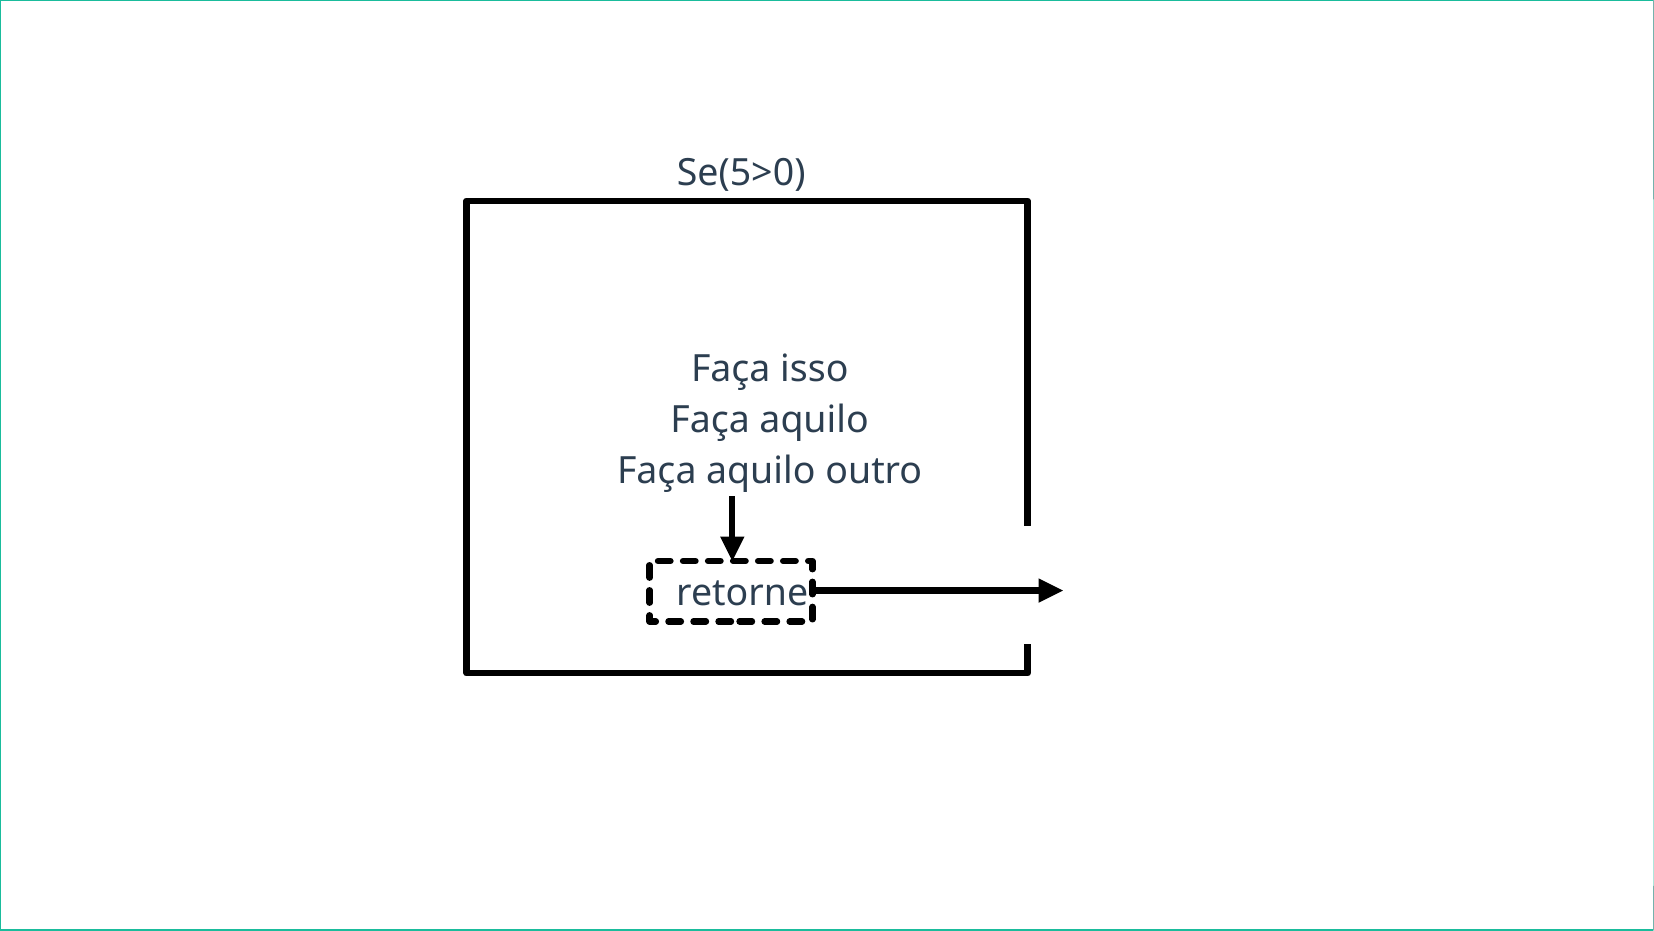

Se(5>0)
Faça isso
Faça aquilo
Faça aquilo outro
retorne